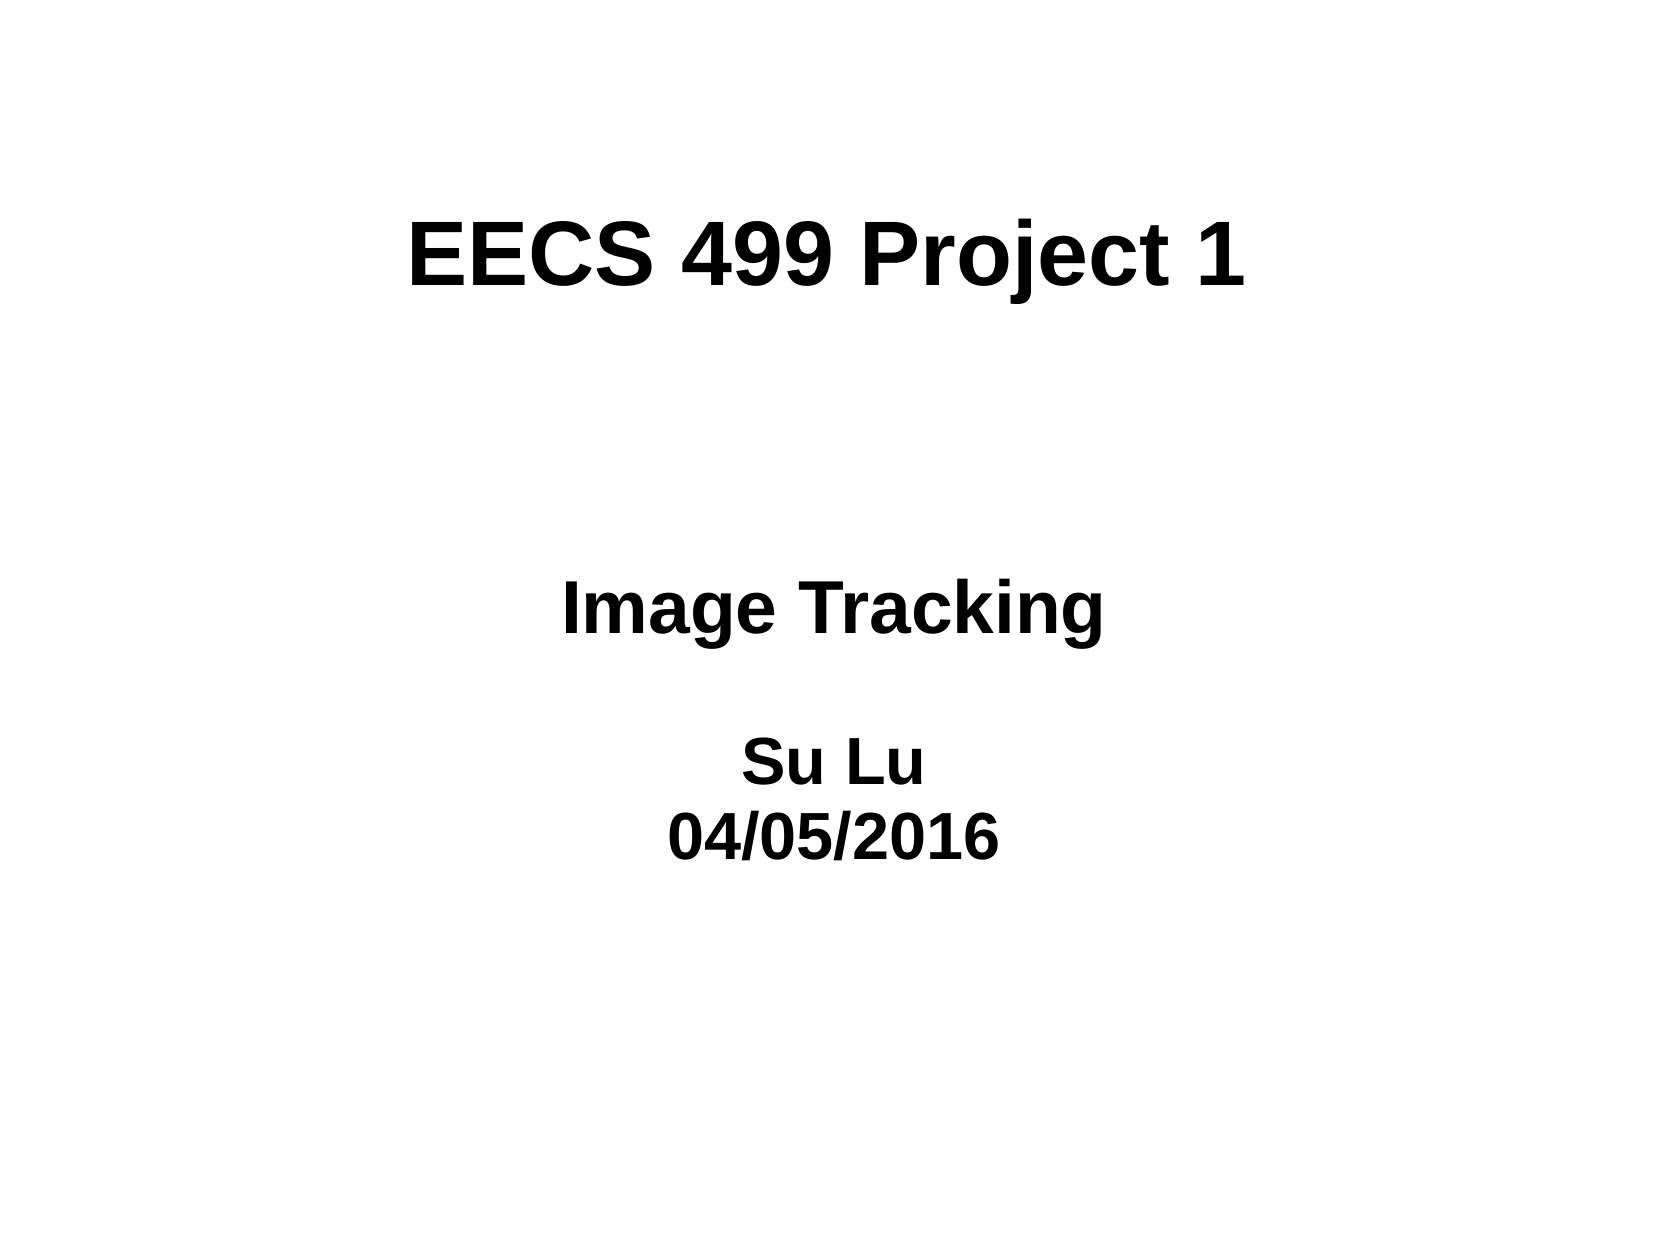

# EECS 499 Project 1
Image Tracking
Su Lu
04/05/2016